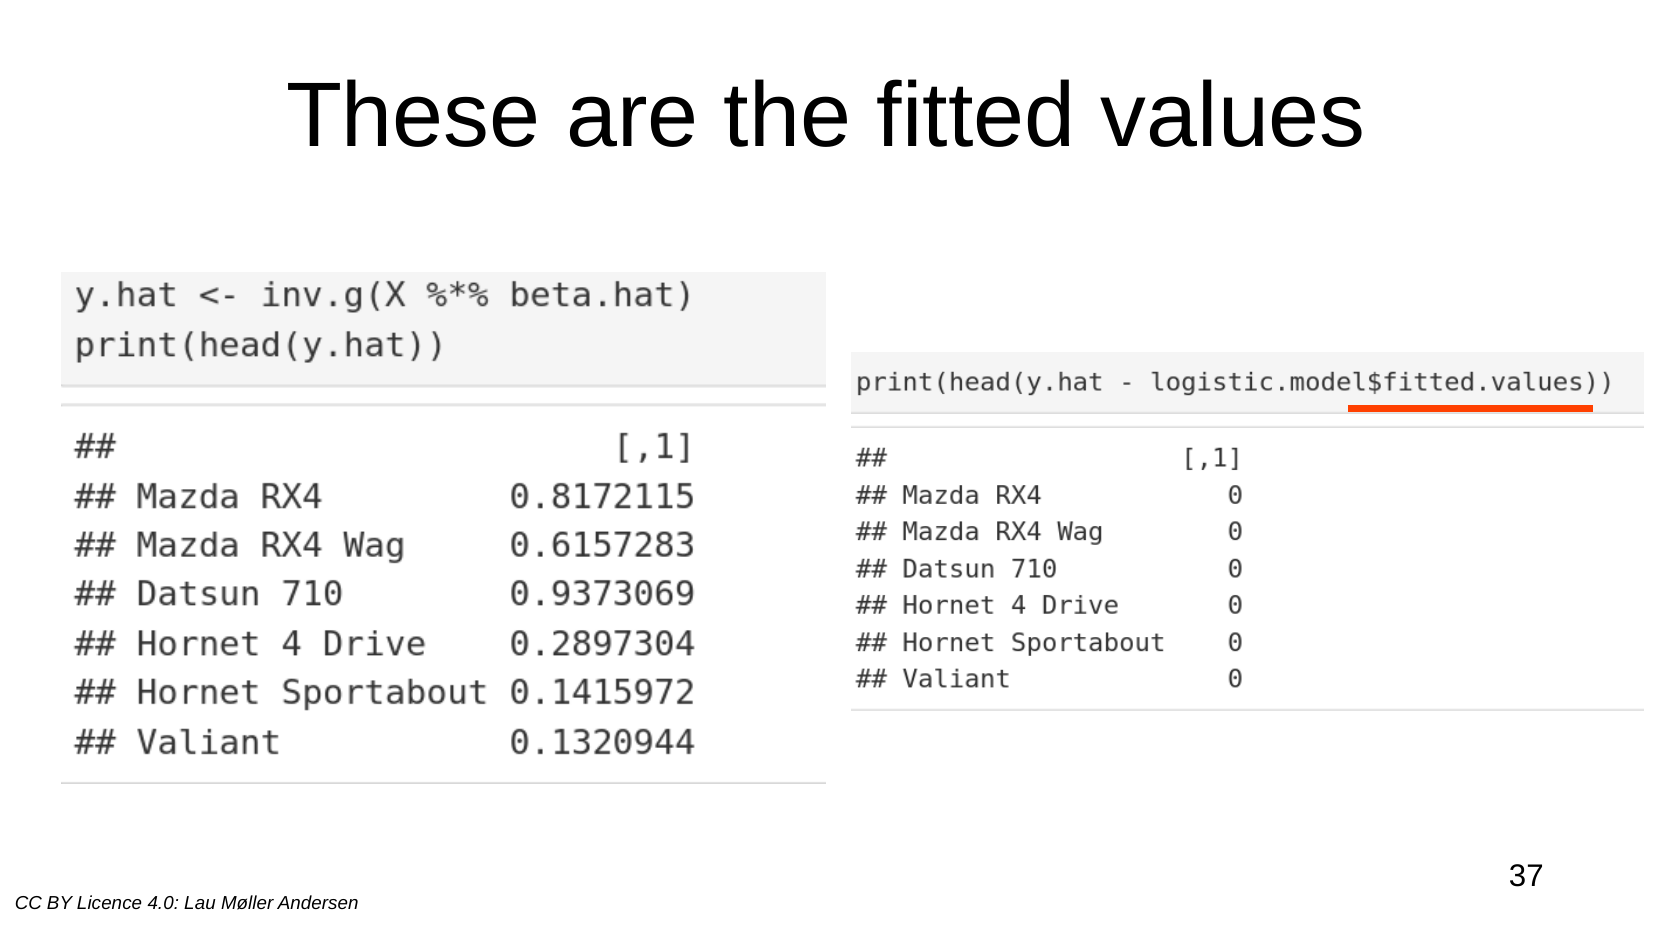

# These are the fitted values
CC BY Licence 4.0: Lau Møller Andersen